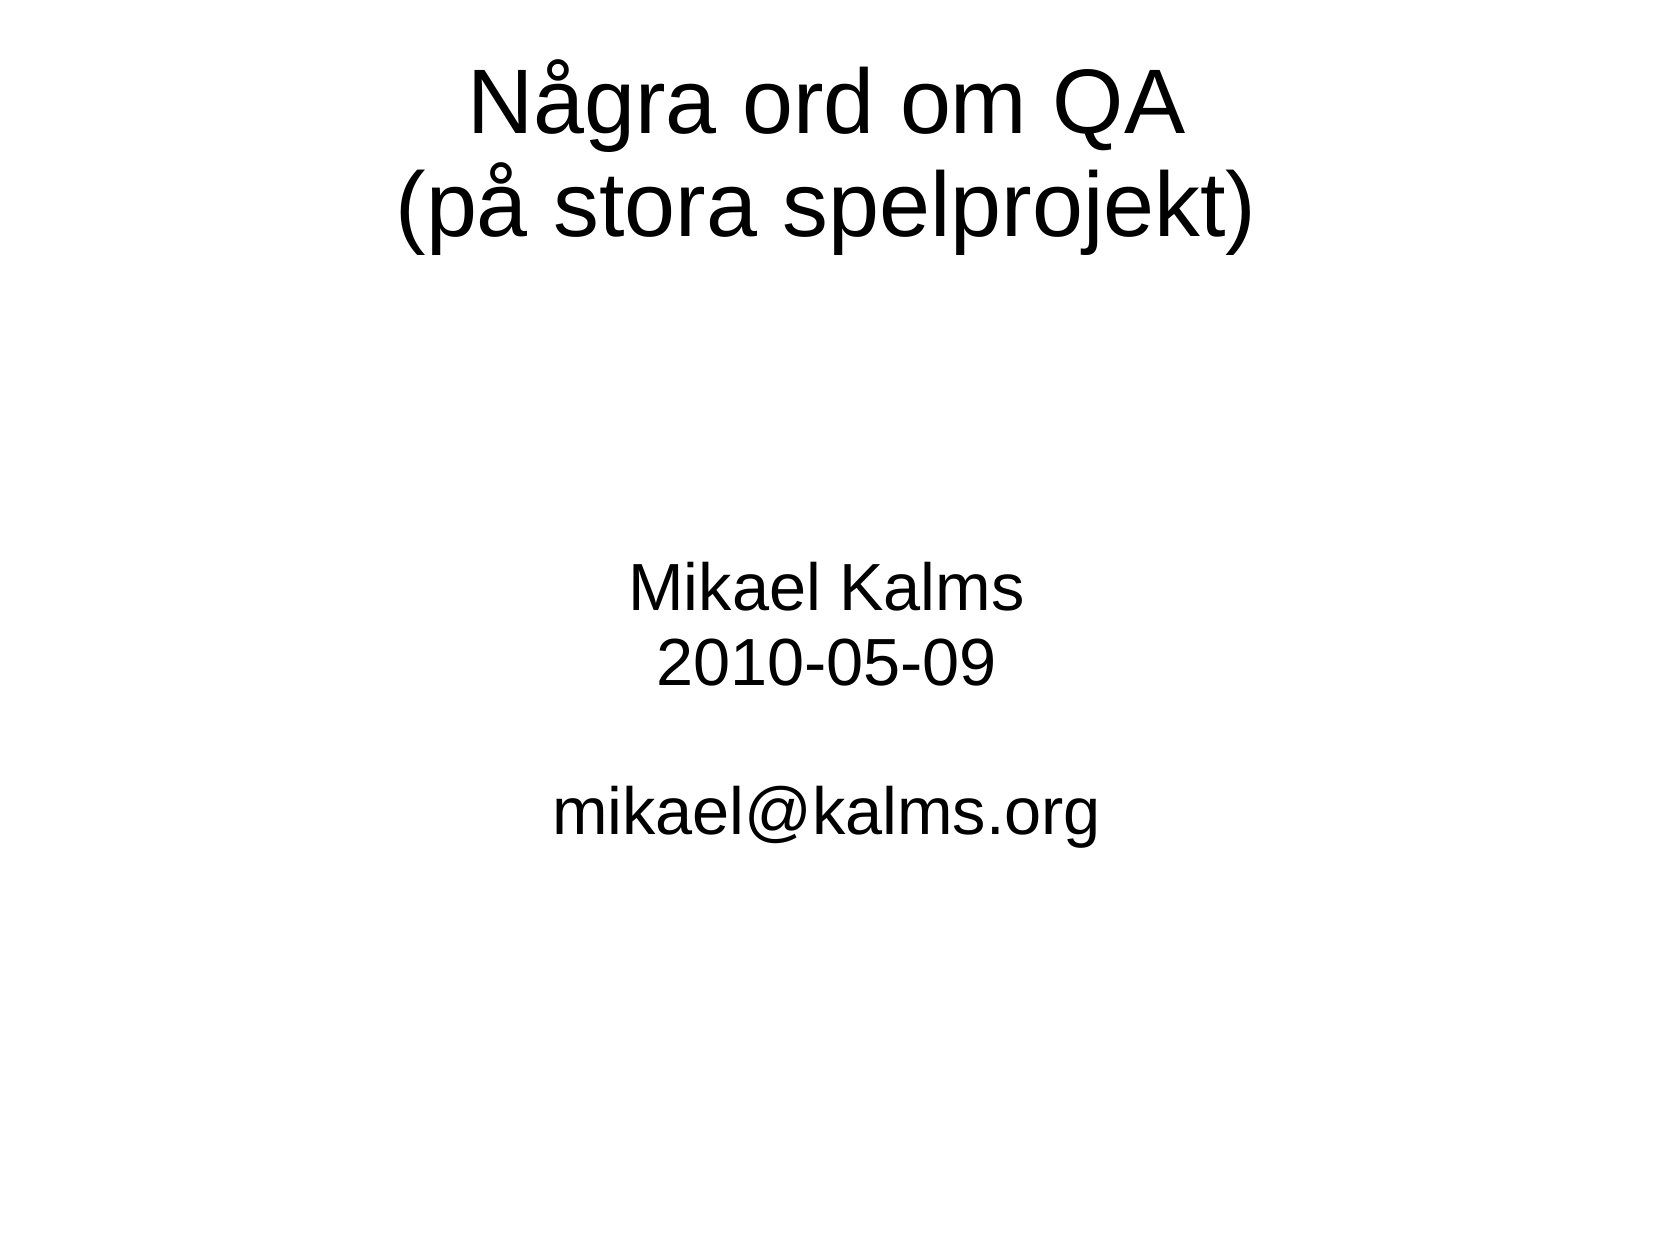

# Några ord om QA (på stora spelprojekt)
Mikael Kalms
2010-05-09
mikael@kalms.org